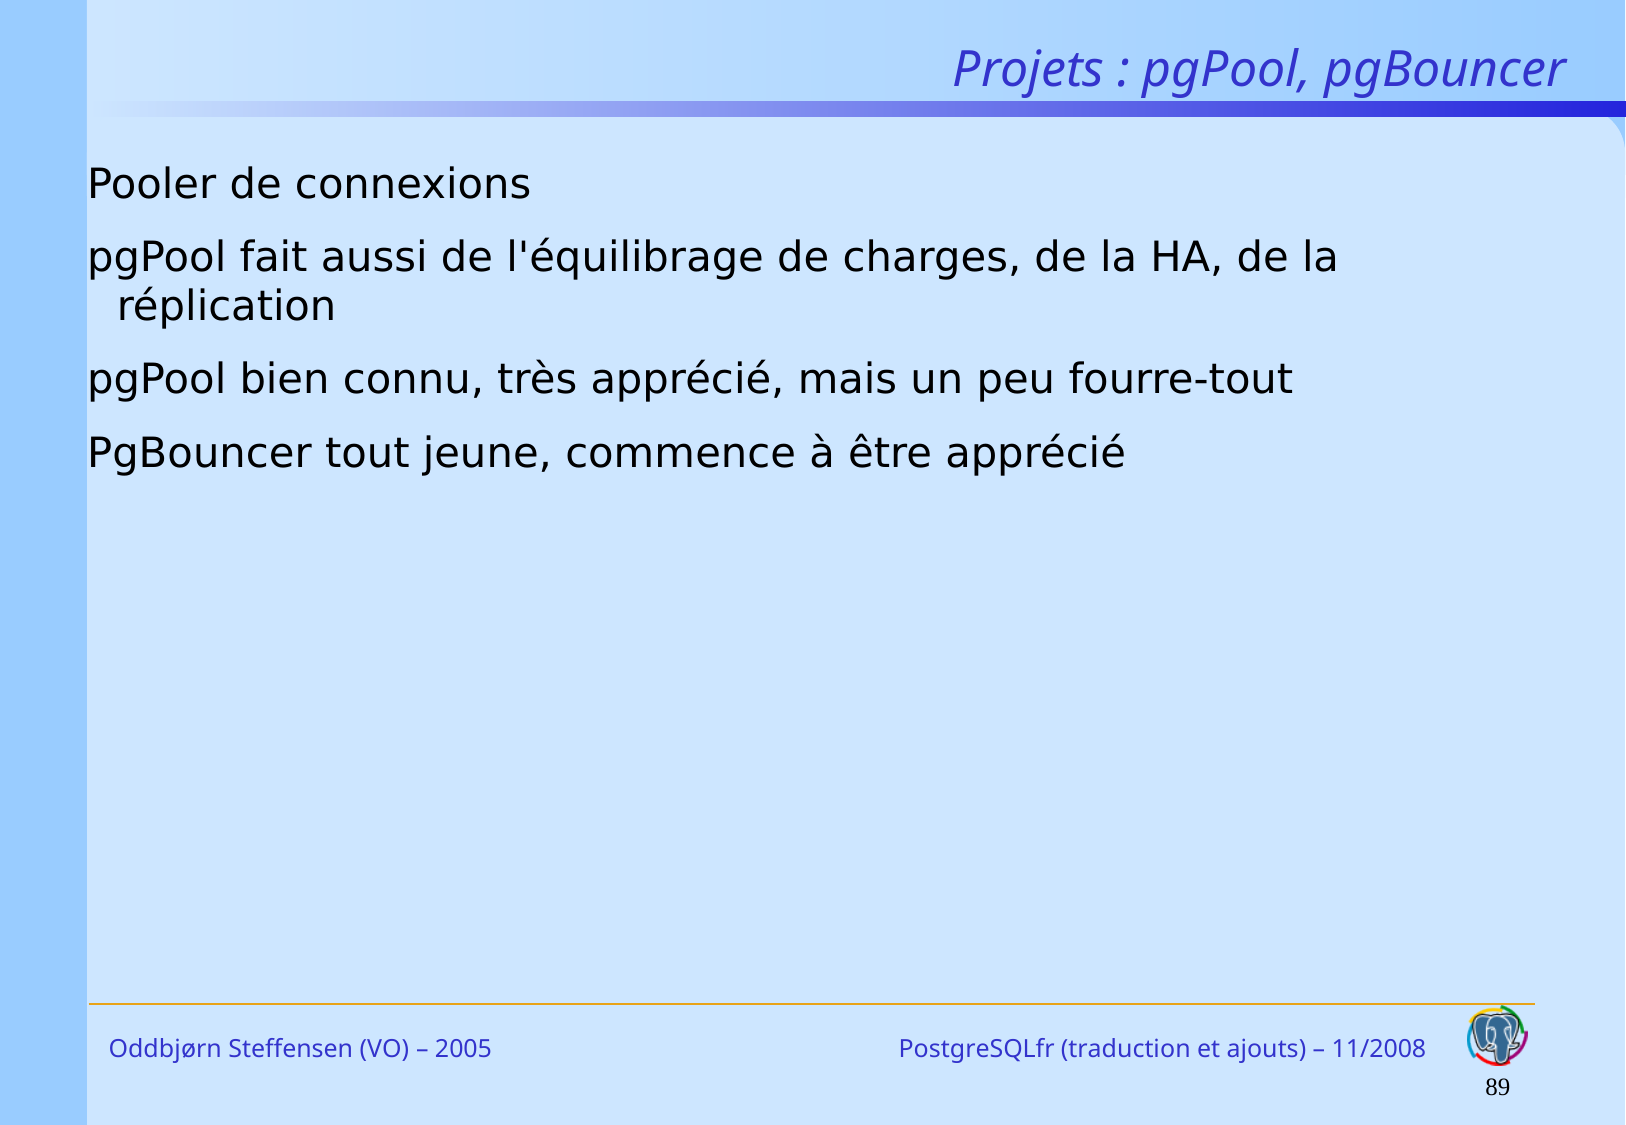

# Projets : pgPool, pgBouncer
Pooler de connexions
pgPool fait aussi de l'équilibrage de charges, de la HA, de la réplication
pgPool bien connu, très apprécié, mais un peu fourre-tout
PgBouncer tout jeune, commence à être apprécié